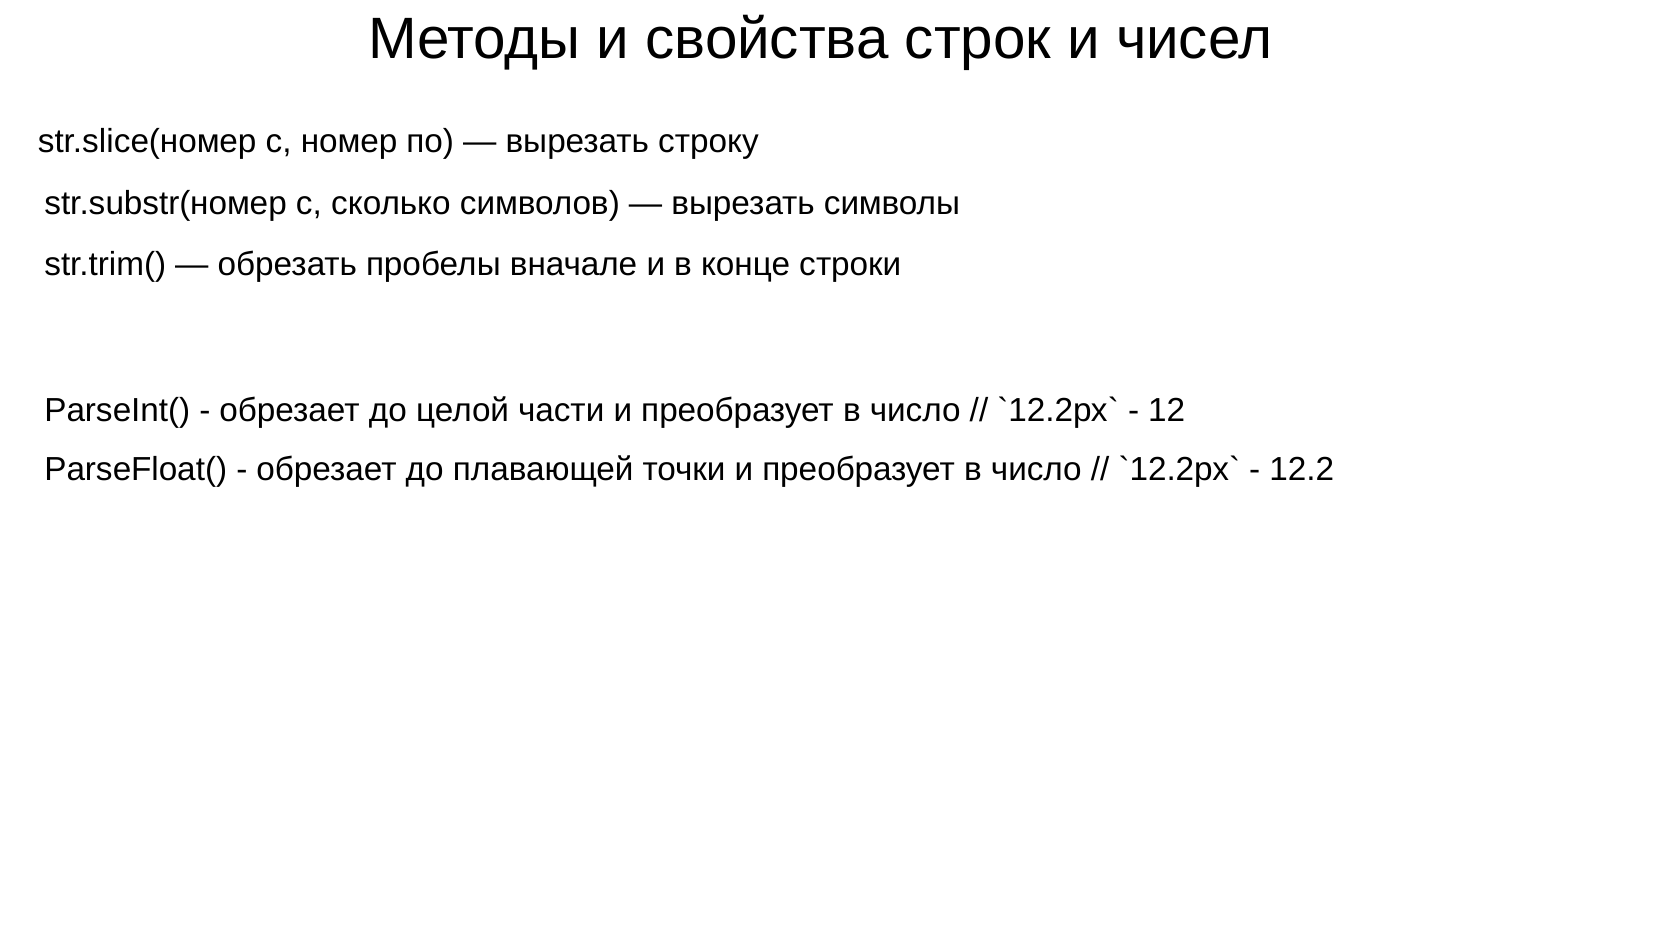

# Методы и свойства строк и чисел
str.slice(номер с, номер по) — вырезать строку
str.substr(номер с, сколько символов) — вырезать символы
str.trim() — обрезать пробелы вначале и в конце строки
ParseInt() - обрезает до целой части и преобразует в число // `12.2рх` - 12
ParseFloat() - обрезает до плавающей точки и преобразует в число // `12.2рх` - 12.2